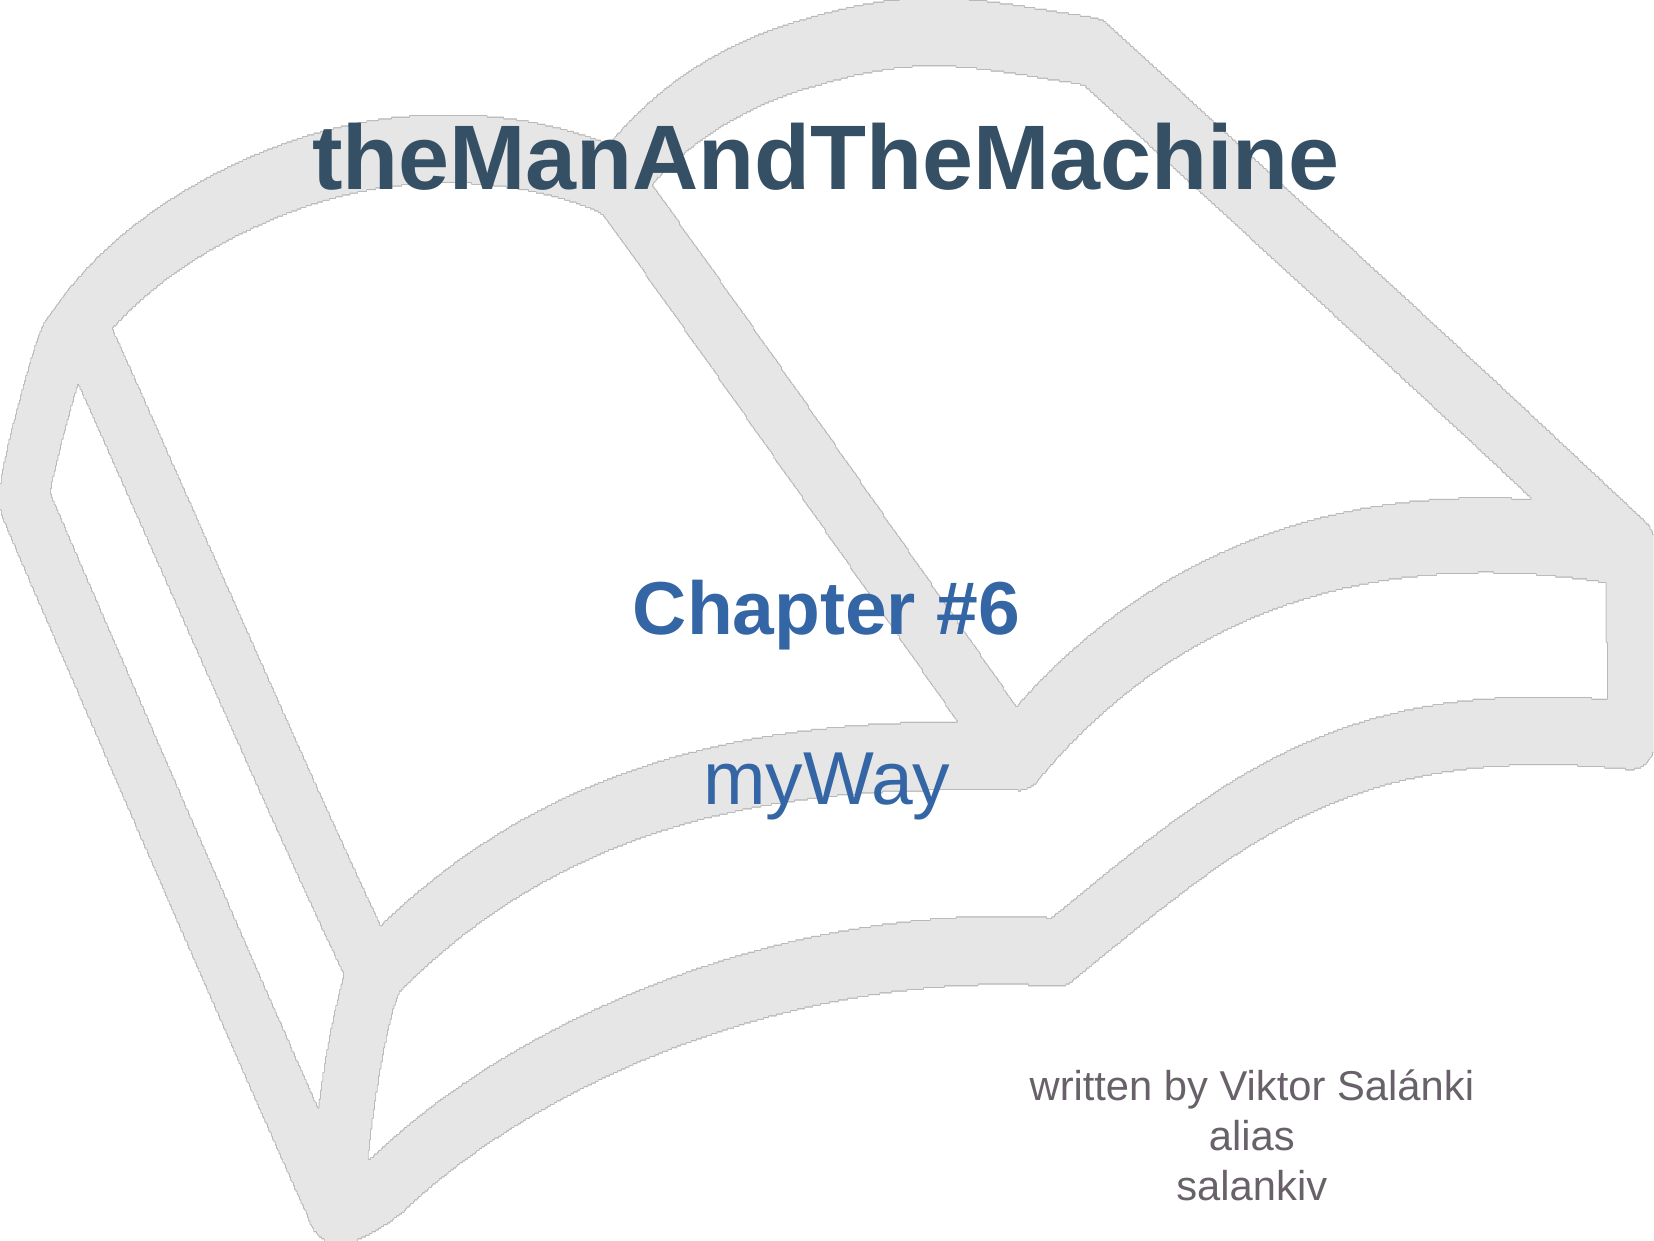

theManAndTheMachine
Chapter #6
myWay
written by Viktor Salánki
alias
salankiv